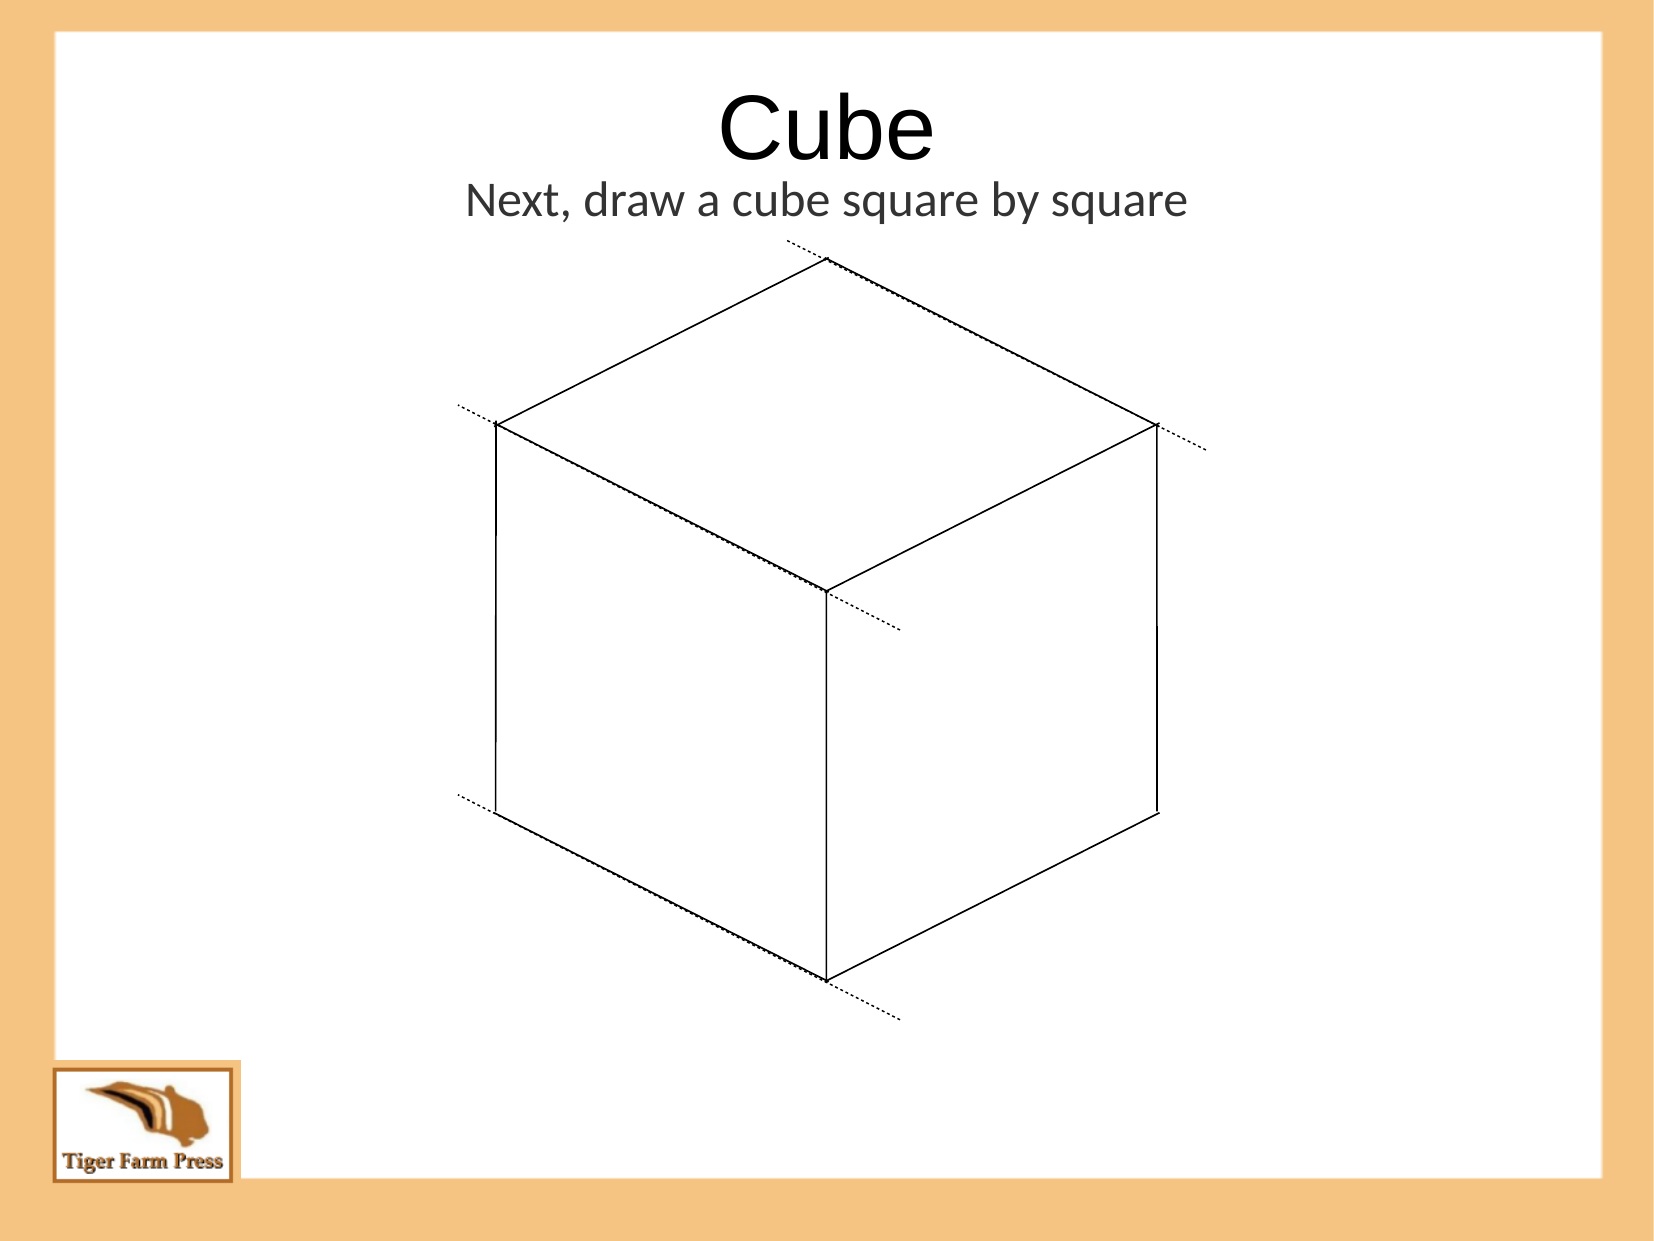

# Cube Next, draw a cube square by square